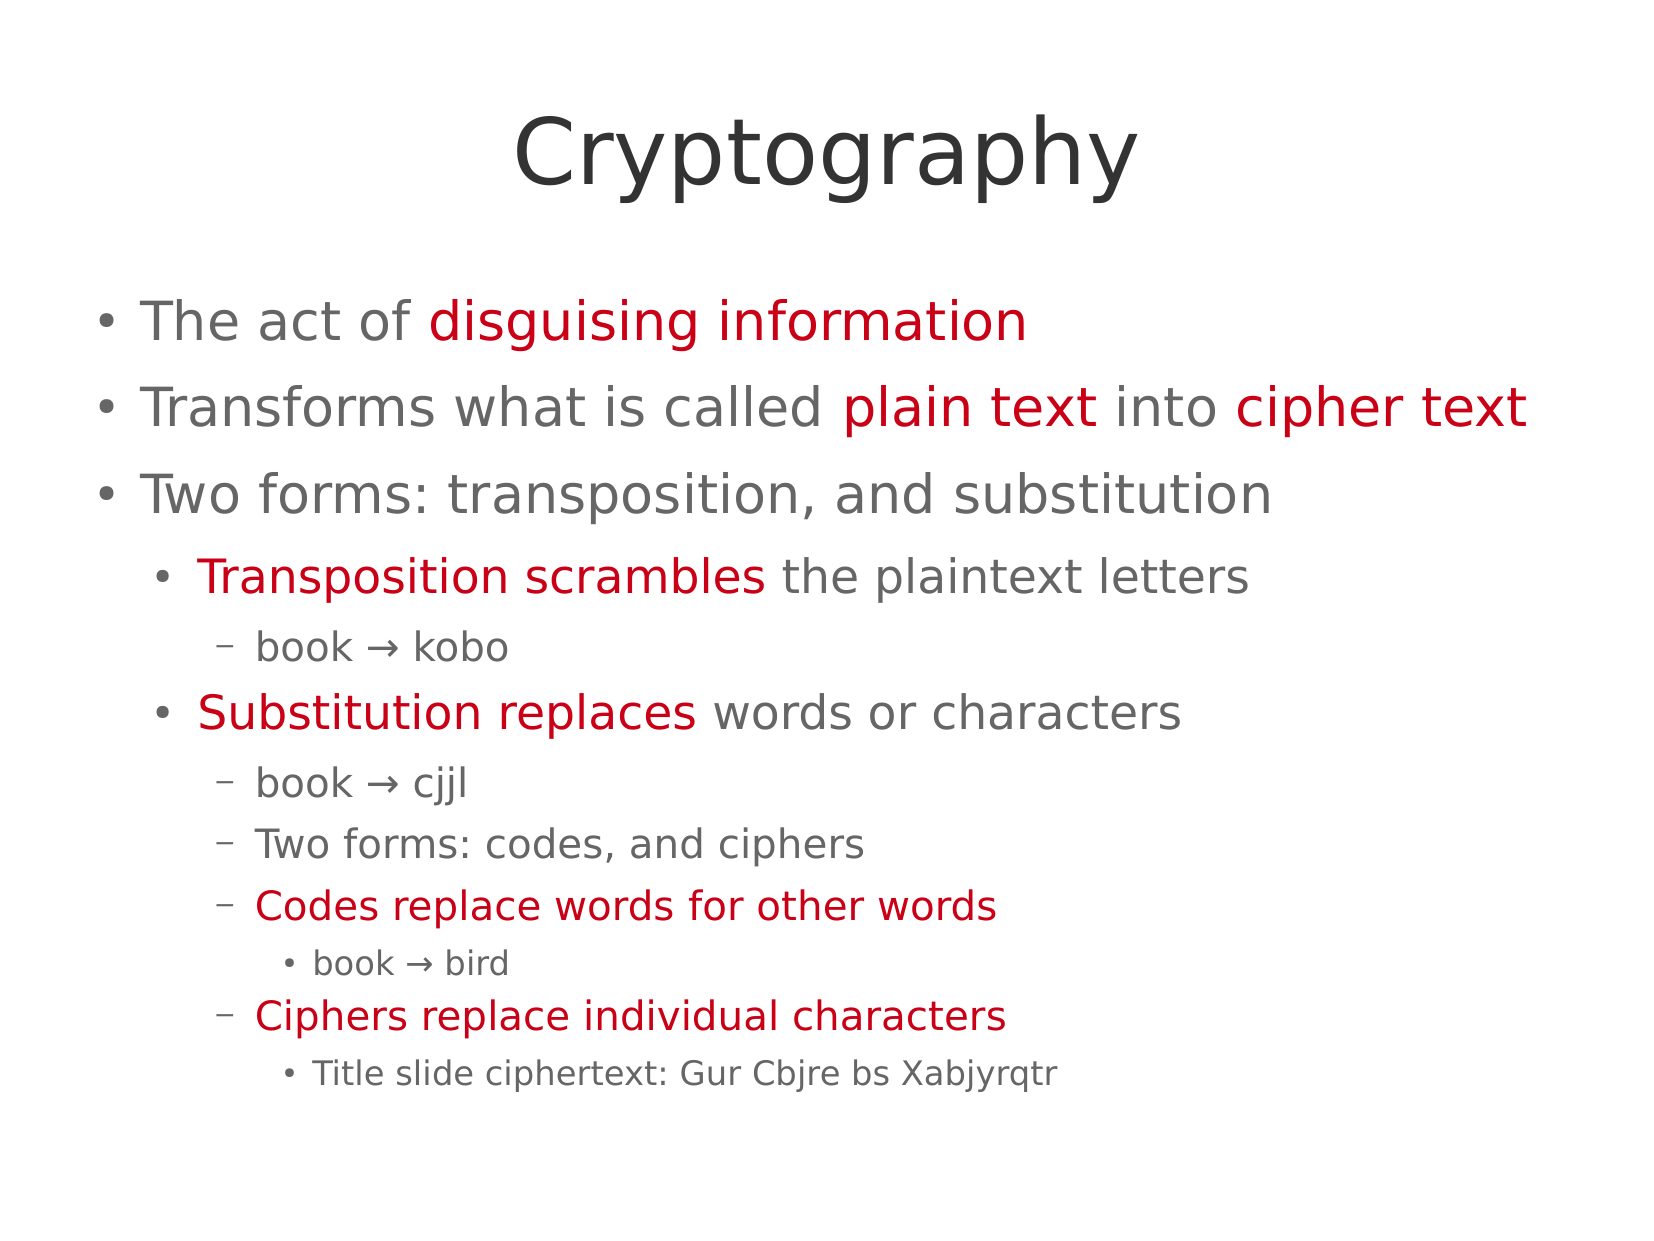

# Cryptography
The act of disguising information
Transforms what is called plain text into cipher text
Two forms: transposition, and substitution
Transposition scrambles the plaintext letters
book → kobo
Substitution replaces words or characters
book → cjjl
Two forms: codes, and ciphers
Codes replace words for other words
book → bird
Ciphers replace individual characters
Title slide ciphertext: Gur Cbjre bs Xabjyrqtr